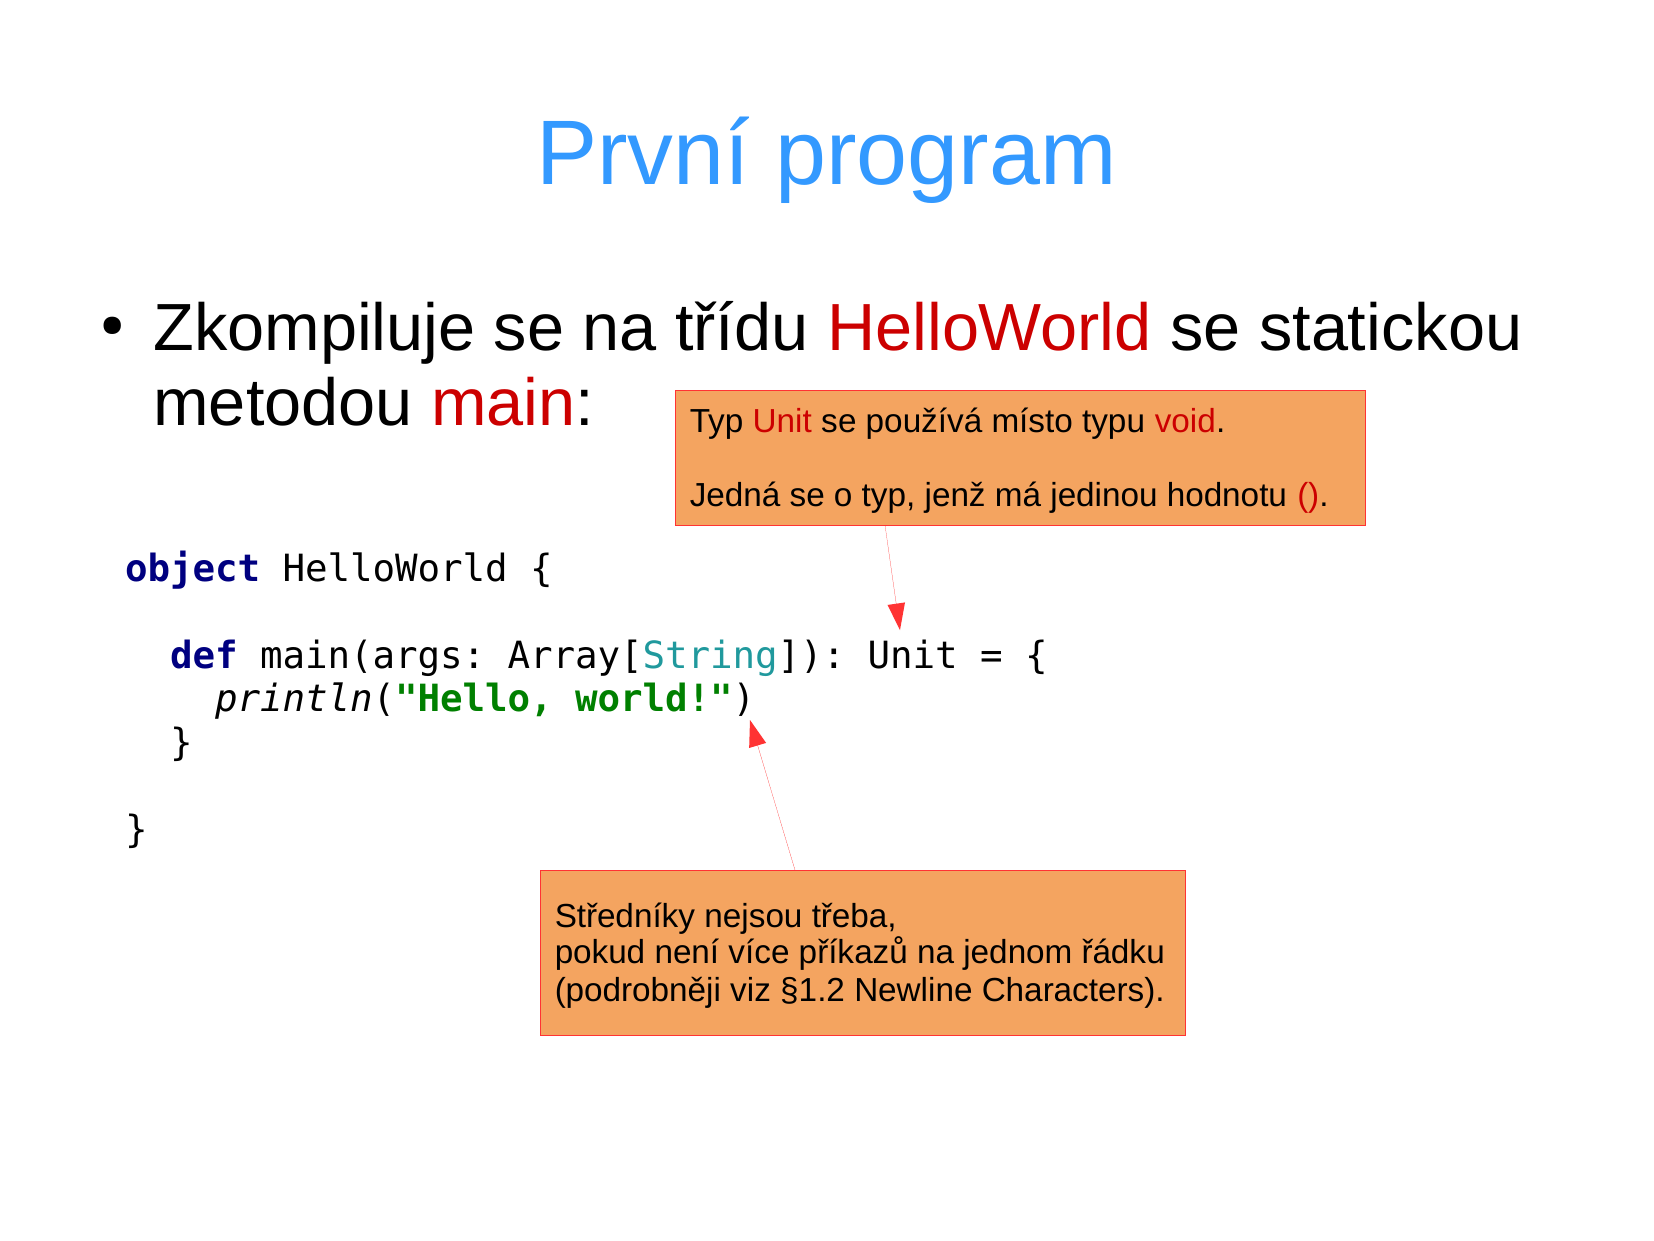

# První program
Zkompiluje se na třídu HelloWorld se statickou metodou main:
Typ Unit se používá místo typu void.
Jedná se o typ, jenž má jedinou hodnotu ().
object HelloWorld {
 def main(args: Array[String]): Unit = {
 println("Hello, world!")
 }
}
Středníky nejsou třeba,
pokud není více příkazů na jednom řádku
(podrobněji viz §1.2 Newline Characters).